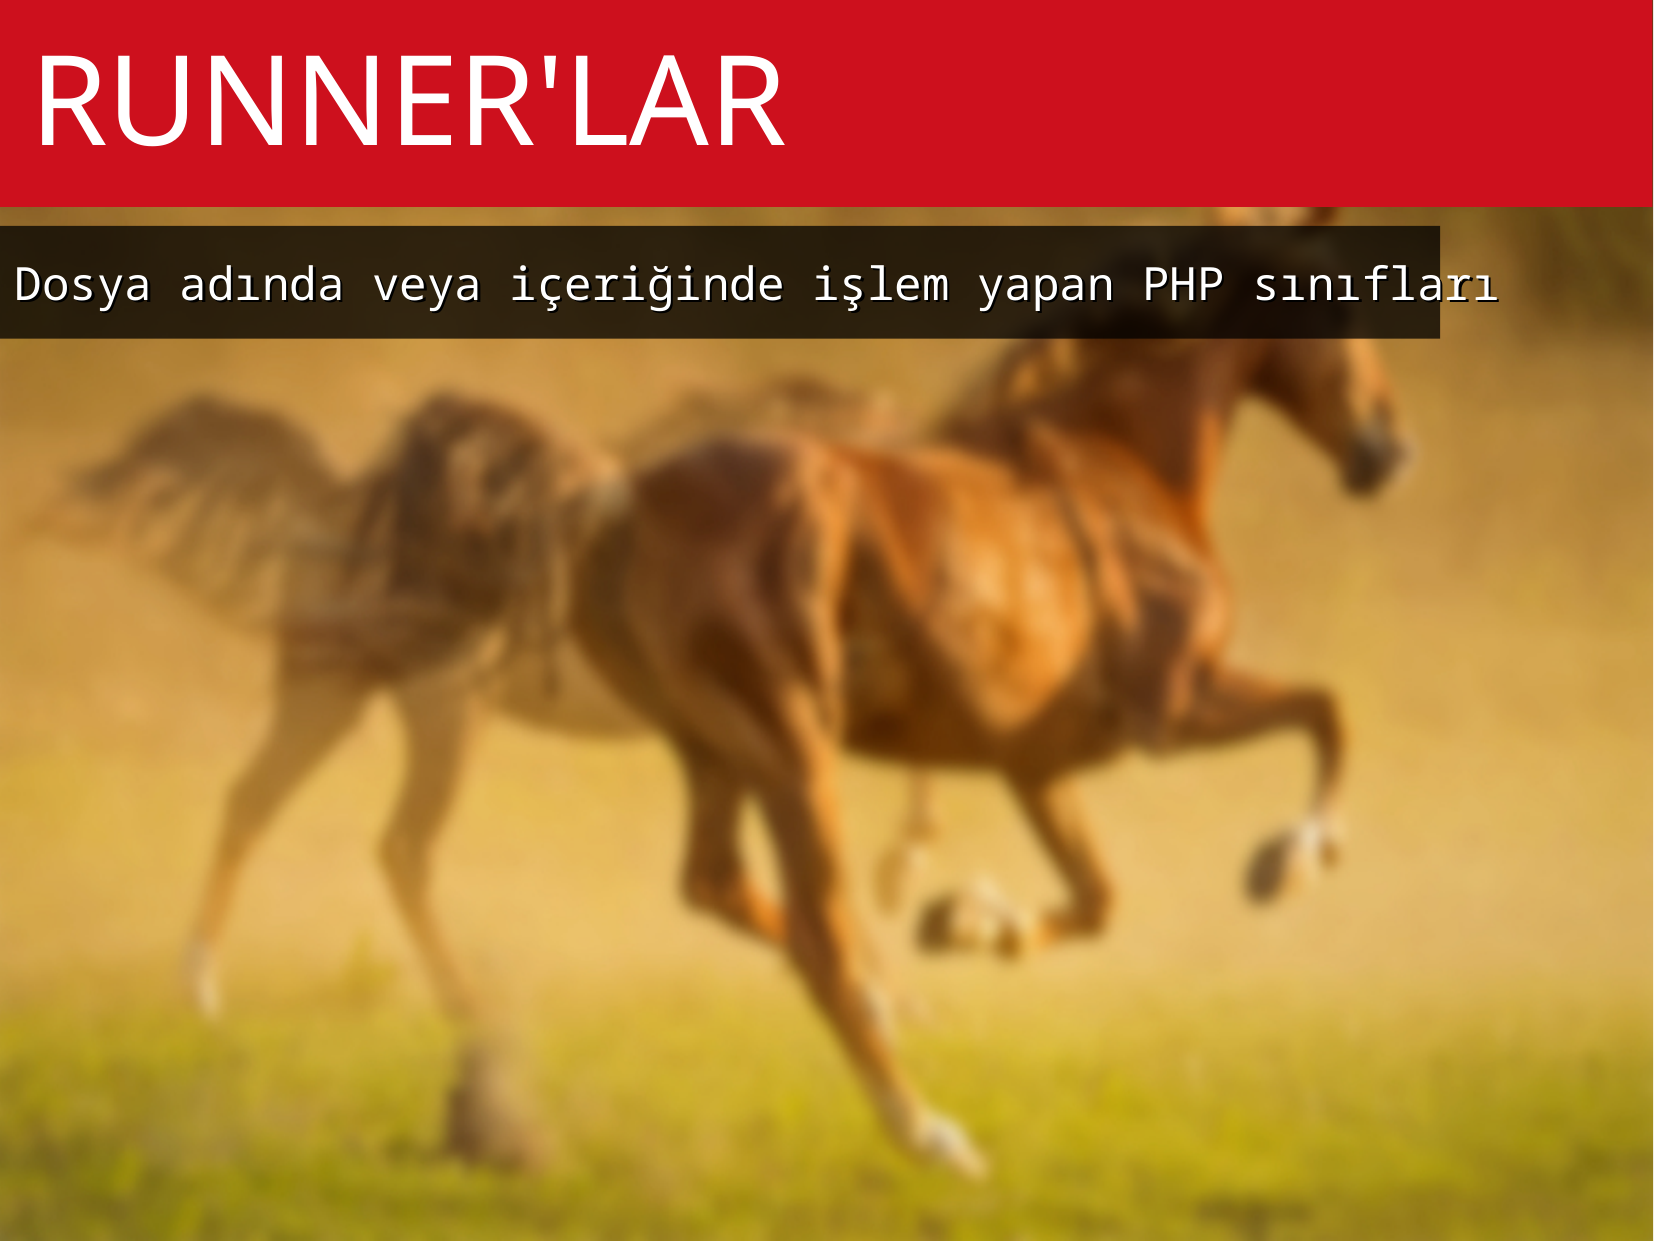

# RUNNER'LAR
Dosya adında veya içeriğinde işlem yapan PHP sınıfları